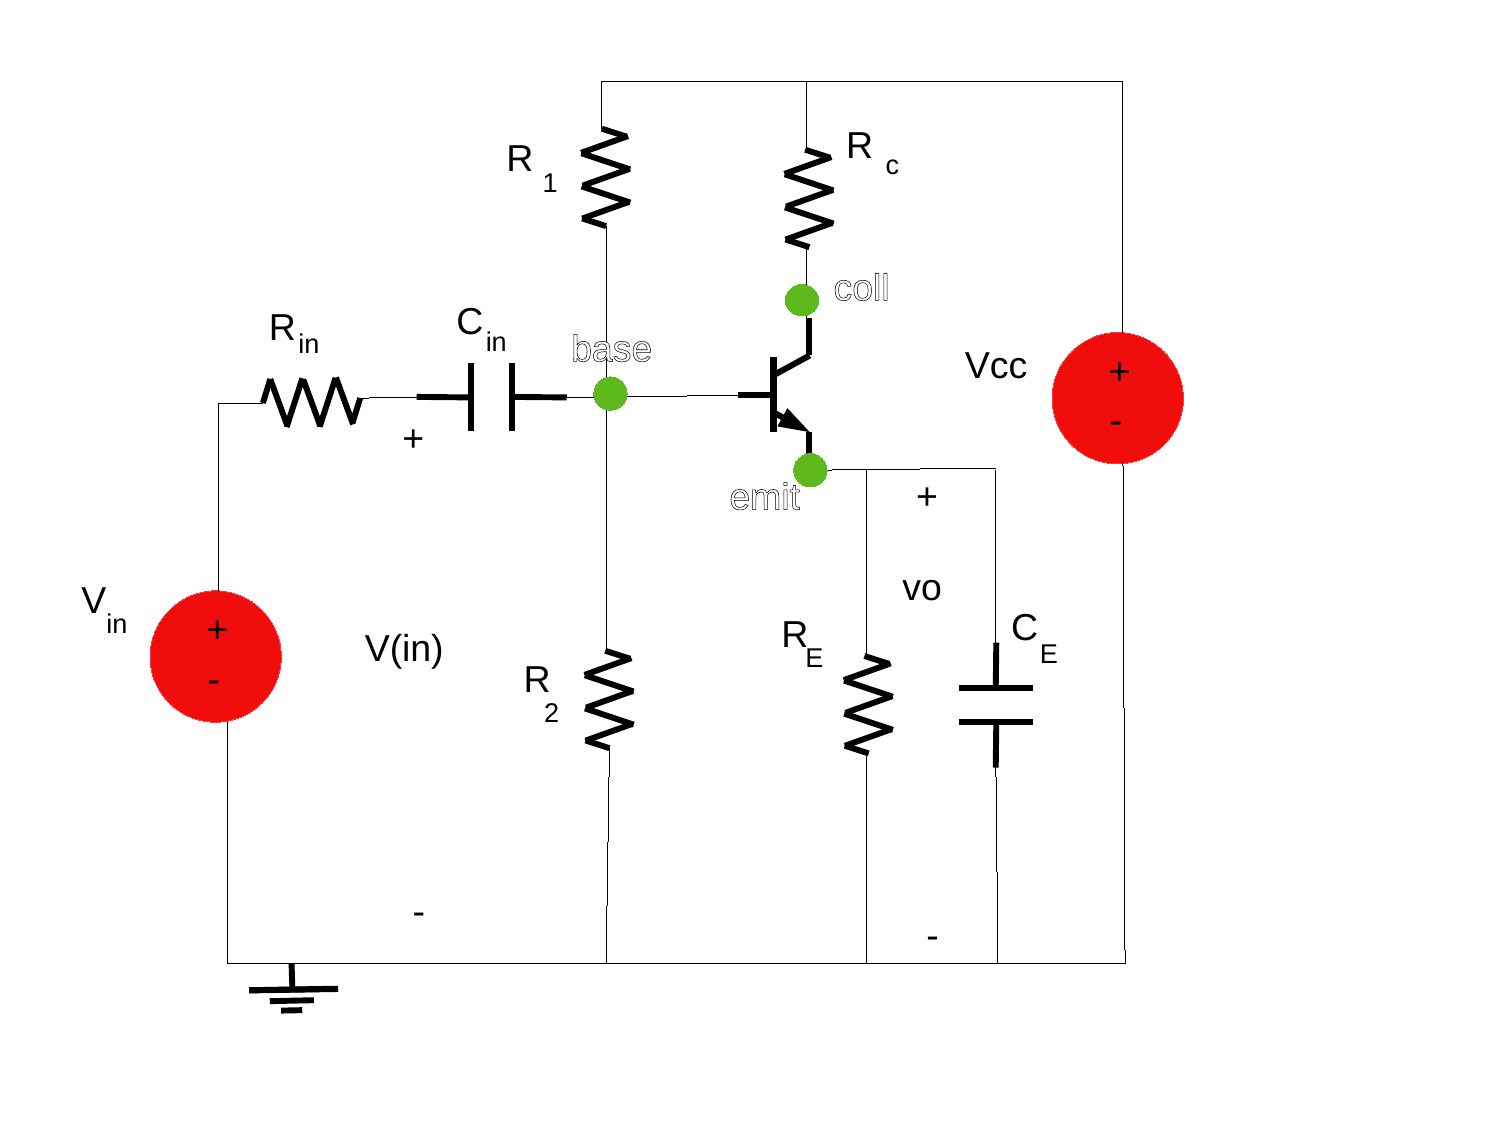

R
R
c
1
coll
C
R
in
base
in
Vcc
+
-
+
emit
+
vo
V
C
in
+
R
V(in)
E
E
R
-
2
-
-
bla
1